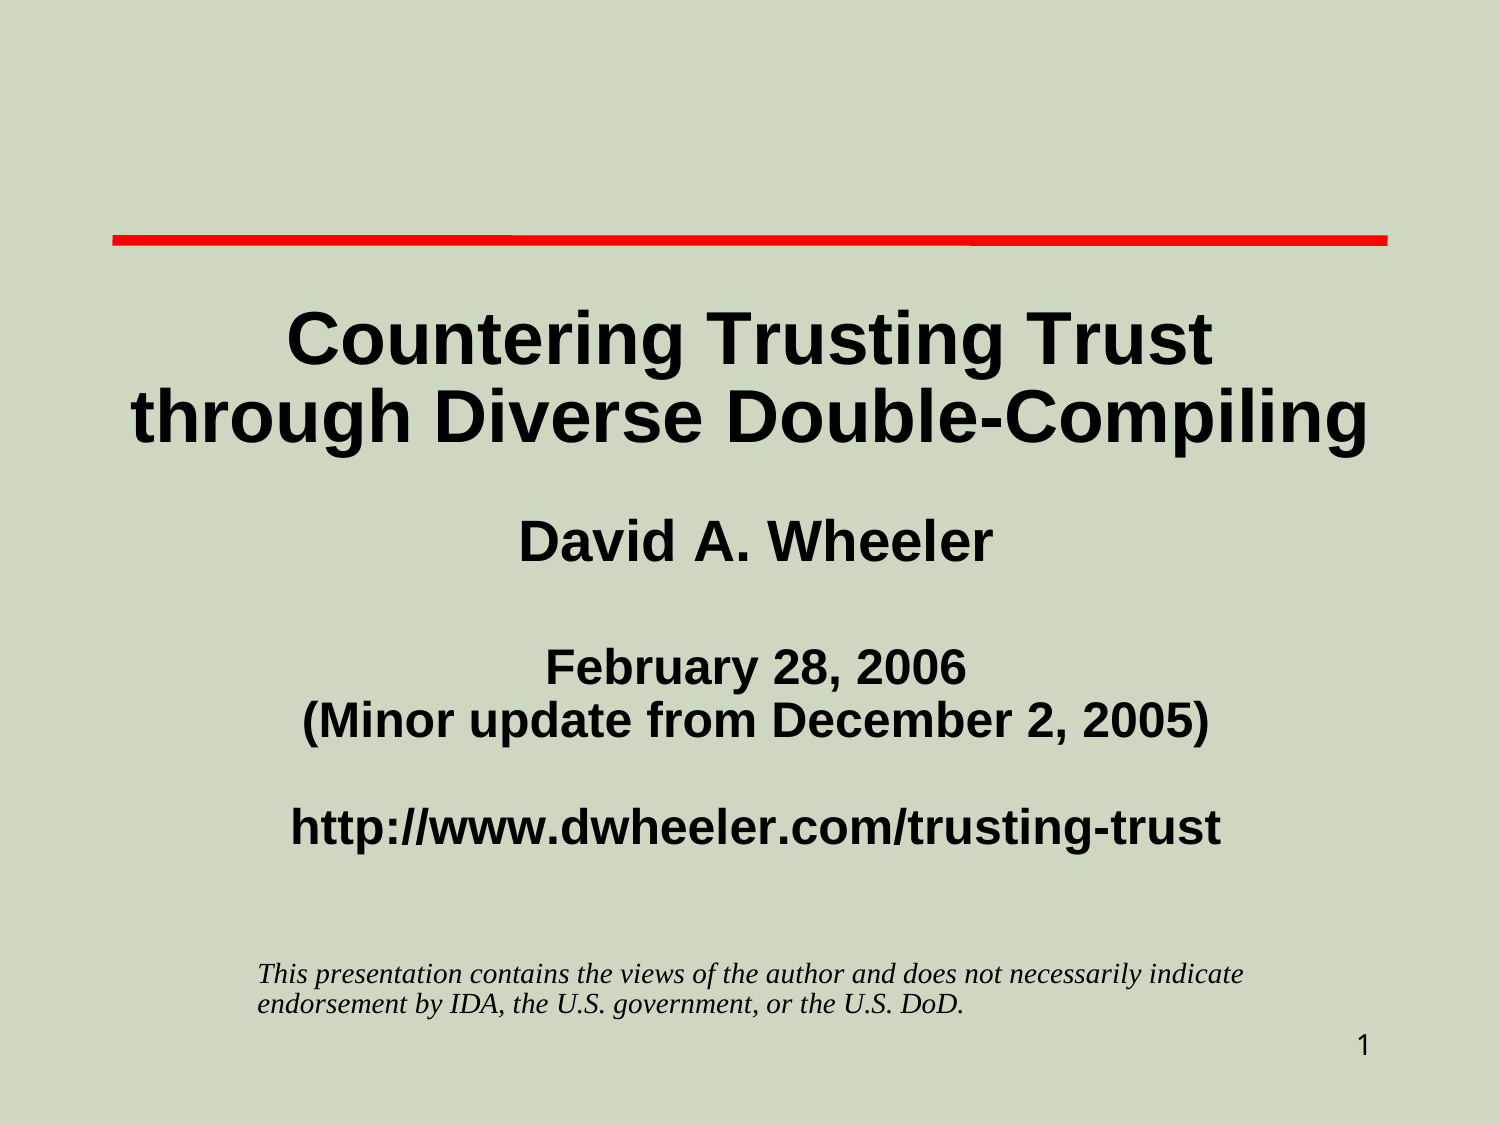

# Countering Trusting Trust through Diverse Double-Compiling
David A. Wheeler
February 28, 2006
(Minor update from December 2, 2005)
http://www.dwheeler.com/trusting-trust
This presentation contains the views of the author and does not necessarily indicate endorsement by IDA, the U.S. government, or the U.S. DoD.